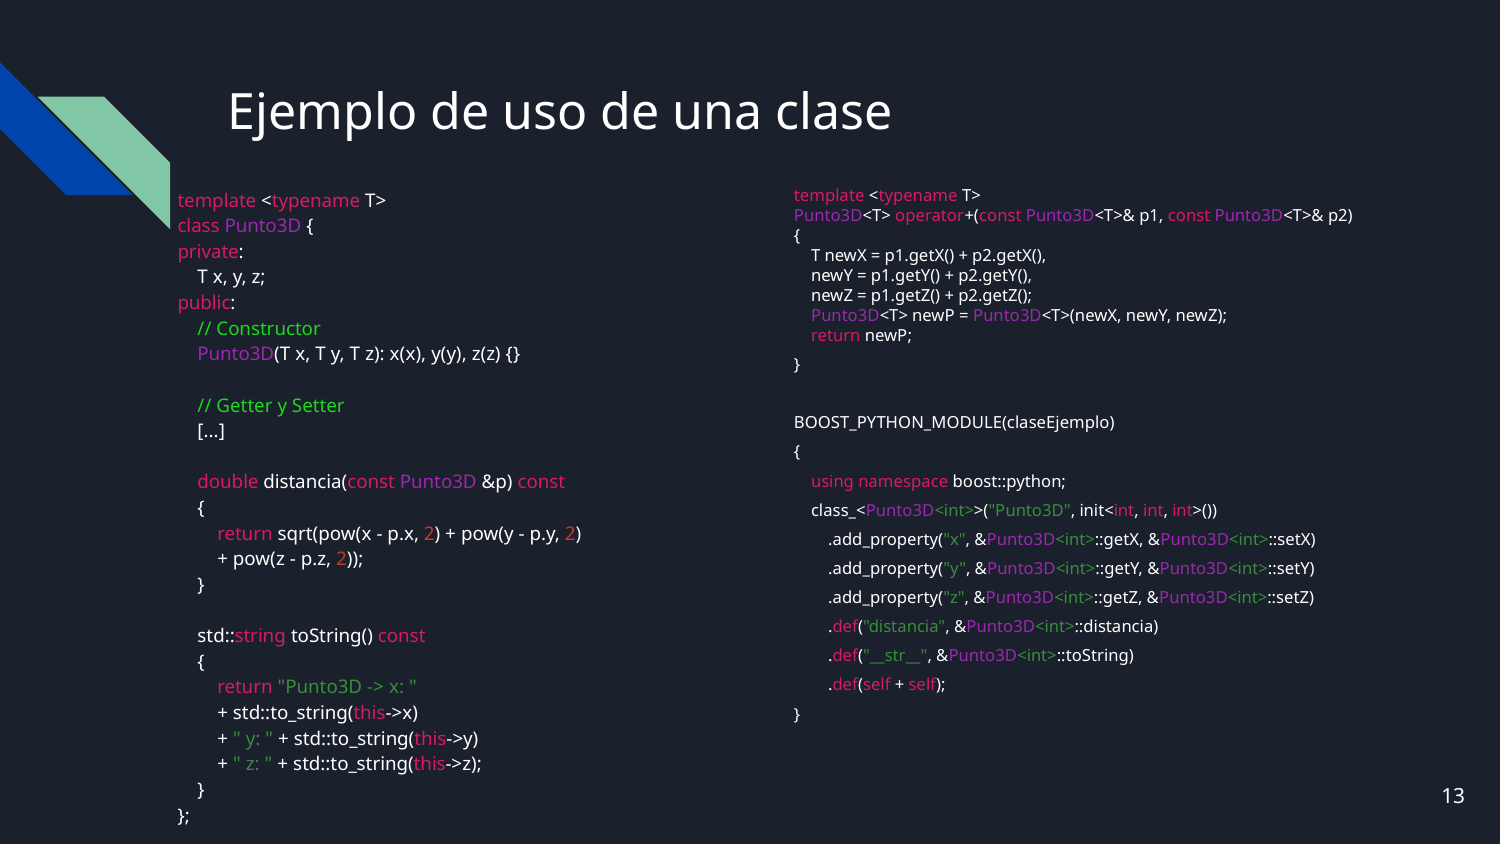

# Ejemplo de uso de una clase
template <typename T>
class Punto3D {
private:
 T x, y, z;
public:
 // Constructor
 Punto3D(T x, T y, T z): x(x), y(y), z(z) {}
 // Getter y Setter
 [...]
 double distancia(const Punto3D &p) const
 {
 return sqrt(pow(x - p.x, 2) + pow(y - p.y, 2)
 + pow(z - p.z, 2));
 }
 std::string toString() const
 {
 return "Punto3D -> x: "
 + std::to_string(this->x)
 + " y: " + std::to_string(this->y)
 + " z: " + std::to_string(this->z);
 }
};
template <typename T>
Punto3D<T> operator+(const Punto3D<T>& p1, const Punto3D<T>& p2)
{
 T newX = p1.getX() + p2.getX(),
 newY = p1.getY() + p2.getY(),
 newZ = p1.getZ() + p2.getZ();
 Punto3D<T> newP = Punto3D<T>(newX, newY, newZ);
 return newP;
}
BOOST_PYTHON_MODULE(claseEjemplo)
{
 using namespace boost::python;
 class_<Punto3D<int>>("Punto3D", init<int, int, int>())
 .add_property("x", &Punto3D<int>::getX, &Punto3D<int>::setX)
 .add_property("y", &Punto3D<int>::getY, &Punto3D<int>::setY)
 .add_property("z", &Punto3D<int>::getZ, &Punto3D<int>::setZ)
 .def("distancia", &Punto3D<int>::distancia)
 .def("__str__", &Punto3D<int>::toString)
 .def(self + self);
}